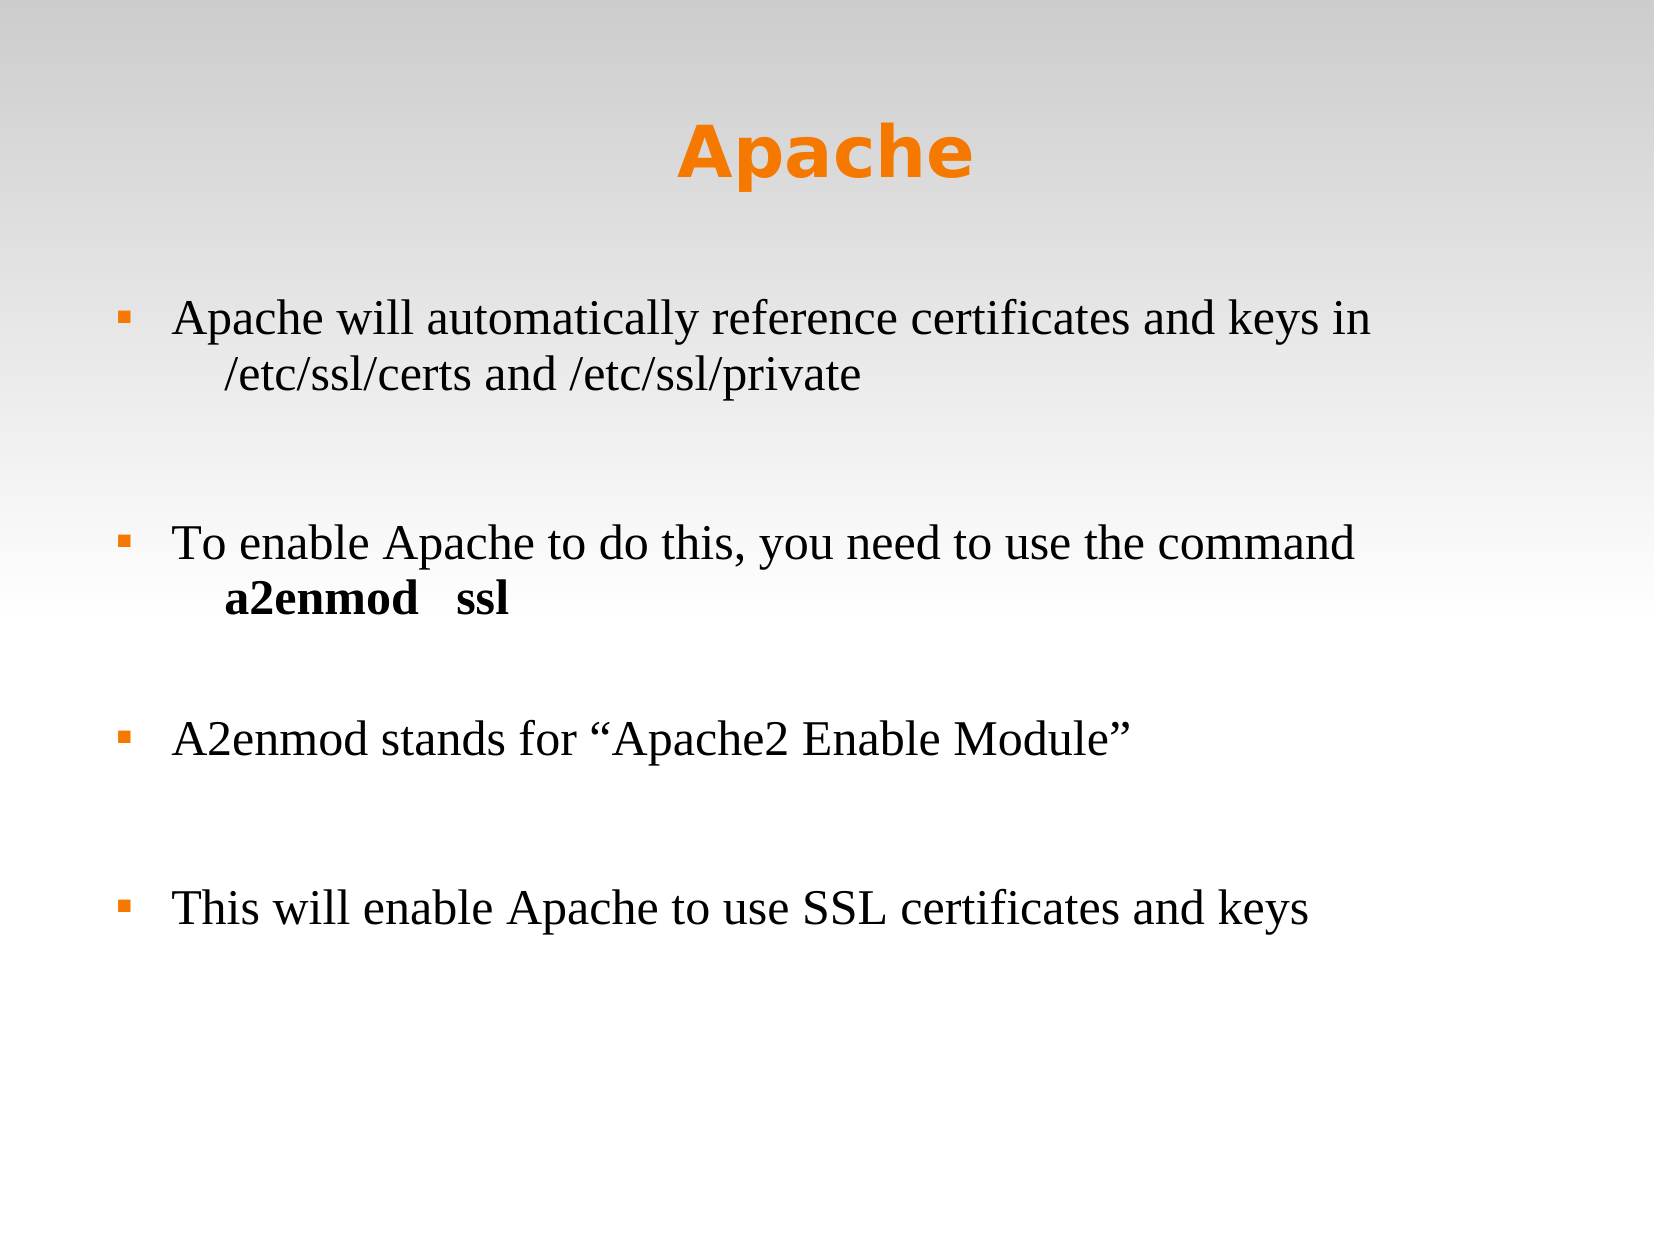

# Apache
Apache will automatically reference certificates and keys in /etc/ssl/certs and /etc/ssl/private
To enable Apache to do this, you need to use the command
a2enmod ssl
A2enmod stands for “Apache2 Enable Module”
This will enable Apache to use SSL certificates and keys